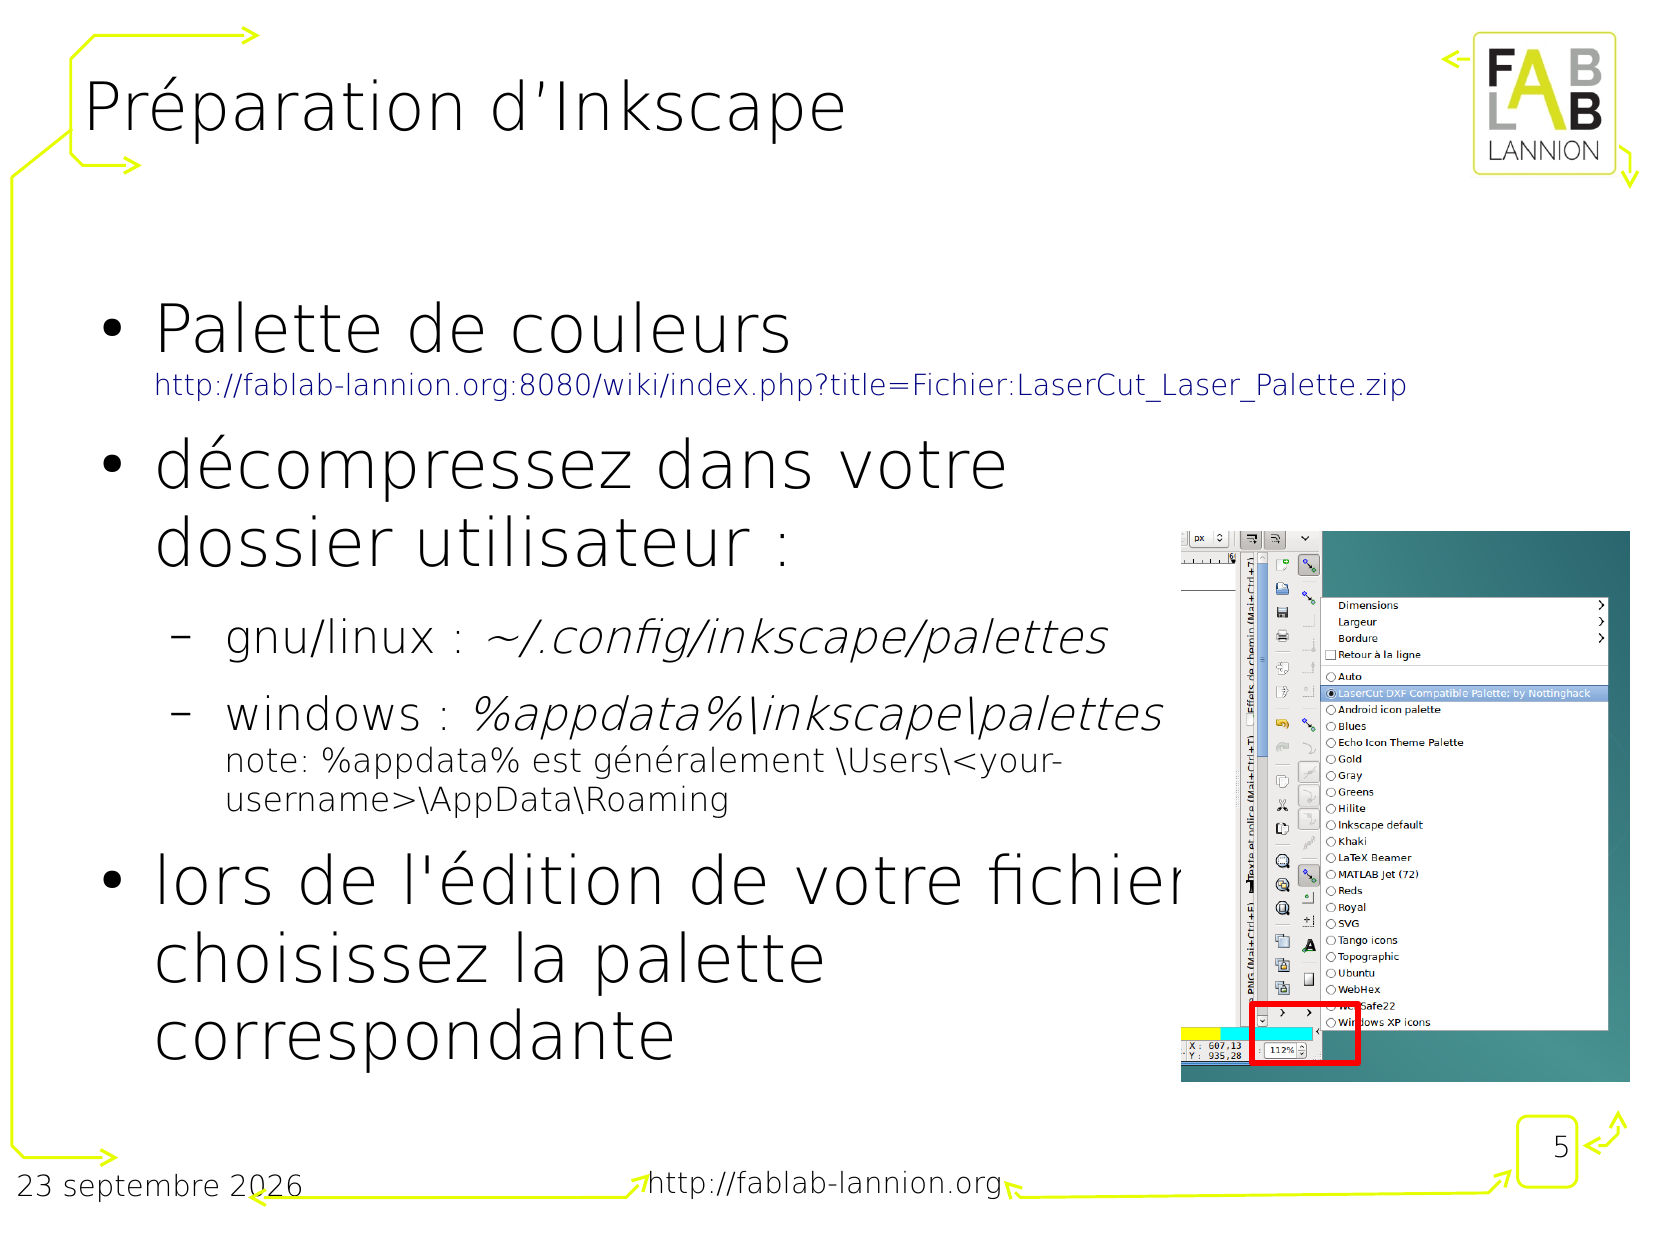

# Préparation d’Inkscape
Palette de couleurs
http://fablab-lannion.org:8080/wiki/index.php?title=Fichier:LaserCut_Laser_Palette.zip
décompressez dans votre dossier utilisateur :
gnu/linux : ~/.config/inkscape/palettes
windows : %appdata%\inkscape\palettes
note: %appdata% est généralement \Users\<your-username>\AppData\Roaming
lors de l'édition de votre fichier, choisissez la palette correspondante
5